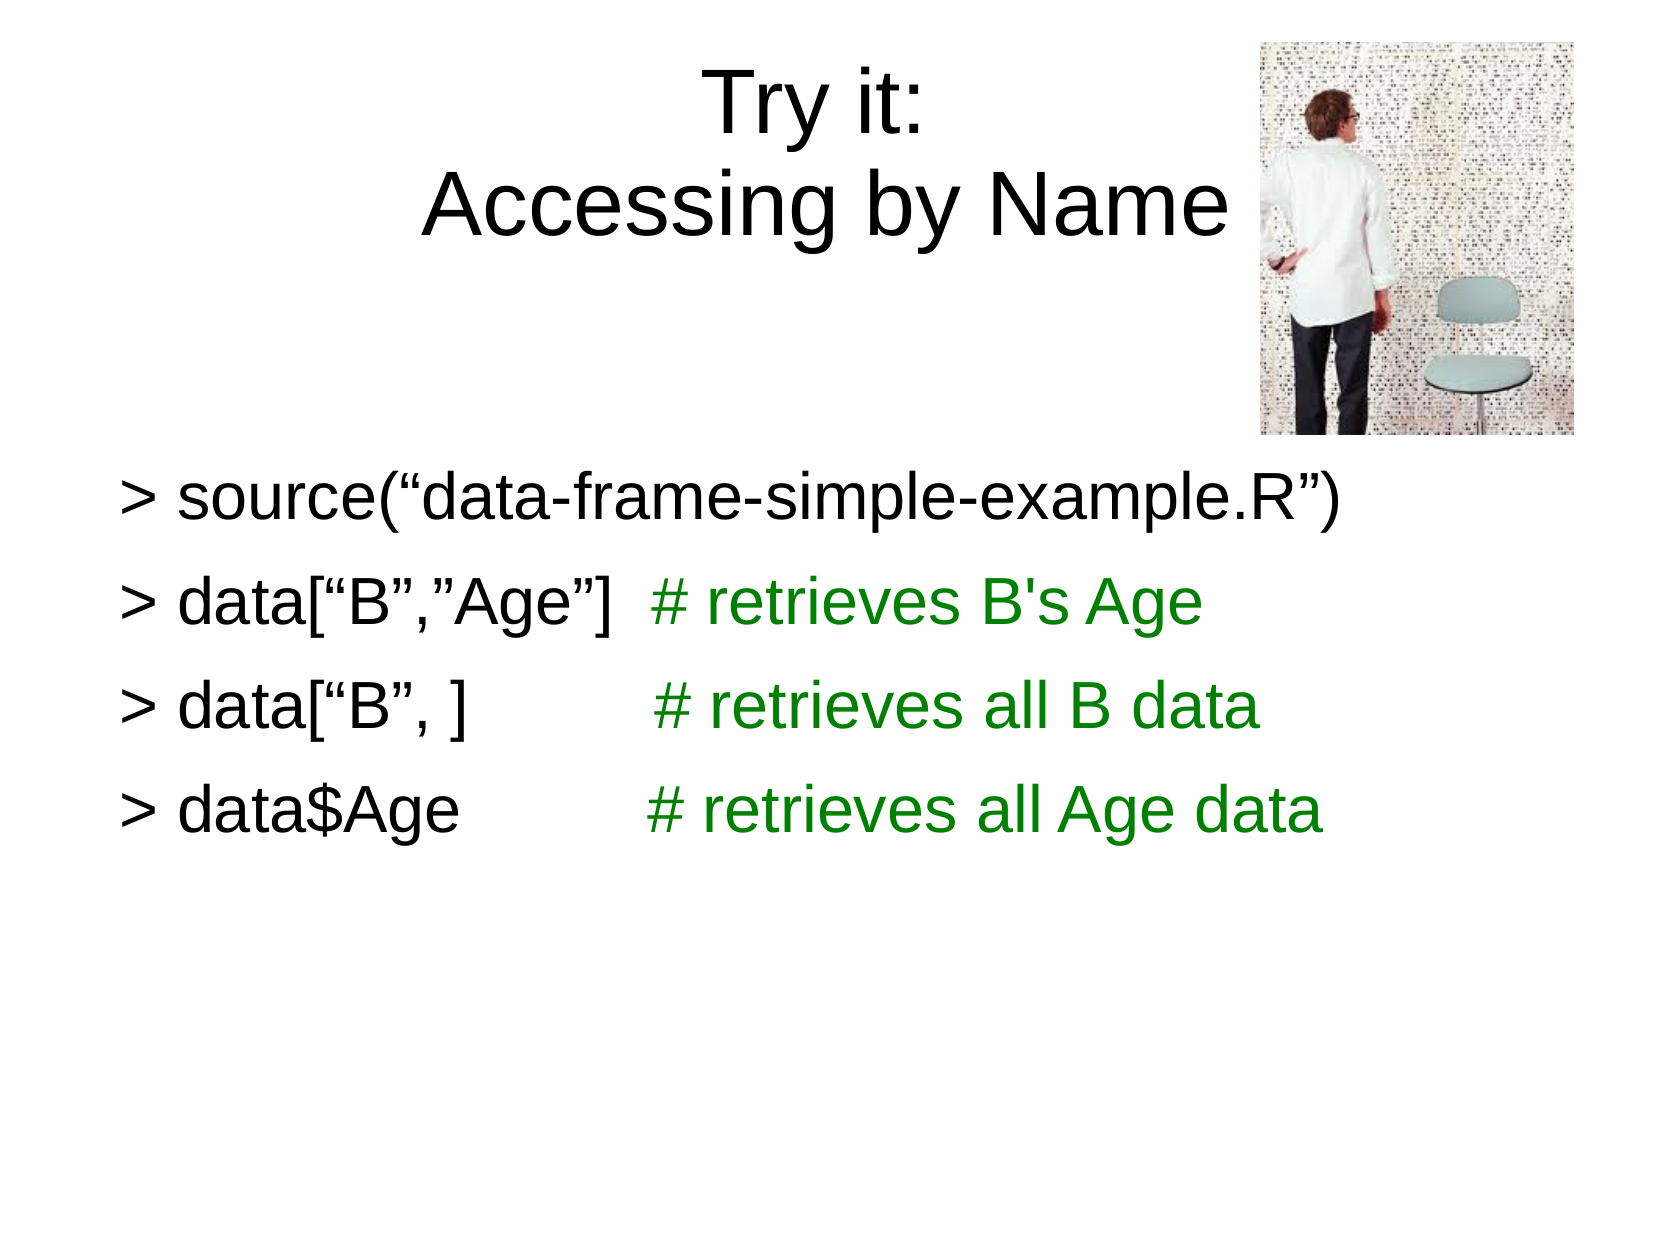

# Try it: Accessing by Name
 > source(“data-frame-simple-example.R”)
 > data[“B”,”Age”] # retrieves B's Age
 > data[“B”, ] # retrieves all B data
 > data$Age # retrieves all Age data